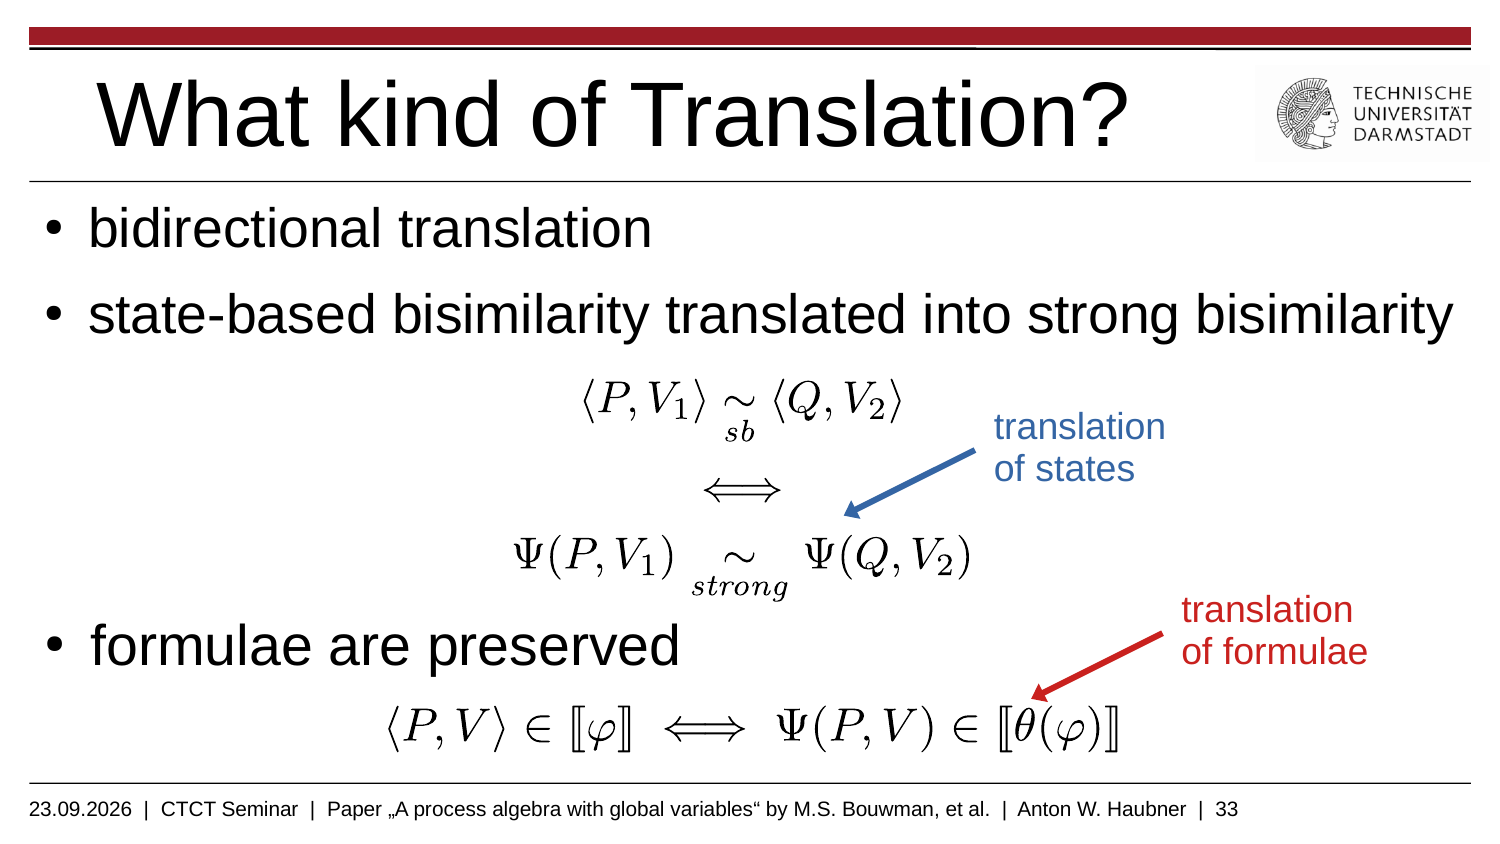

# What kind of Translation?
bidirectional translation
state-based bisimilarity translated into strong bisimilarity
translation
of states
translation
of formulae
formulae are preserved